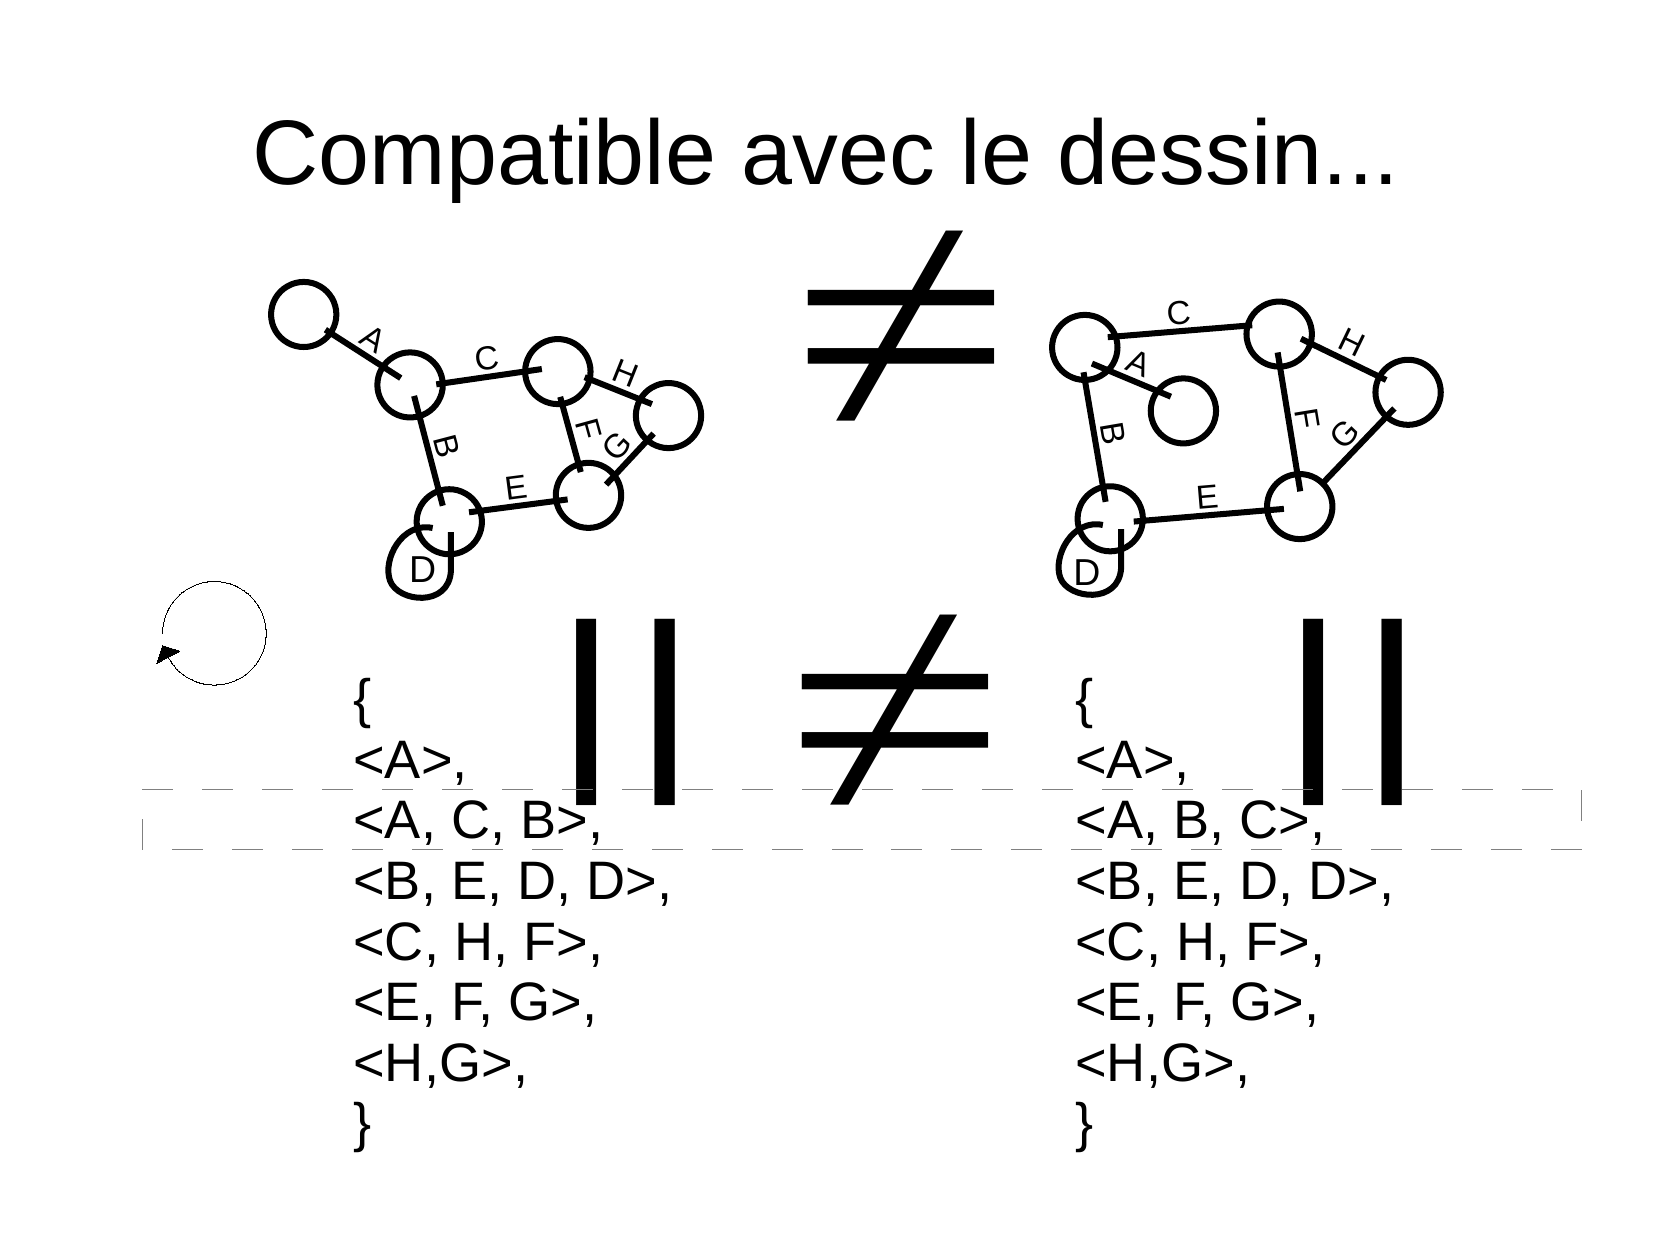

# Compatible avec le dessin...
¹
C
A
H
F
A
C
B
H
B
F
G
=
=
G
E
E
D
D
¹
{
<A>,
<A, C, B>,
<B, E, D, D>,
<C, H, F>,
<E, F, G>,
<H,G>,
}
{
<A>,
<A, B, C>,
<B, E, D, D>,
<C, H, F>,
<E, F, G>,
<H,G>,
}